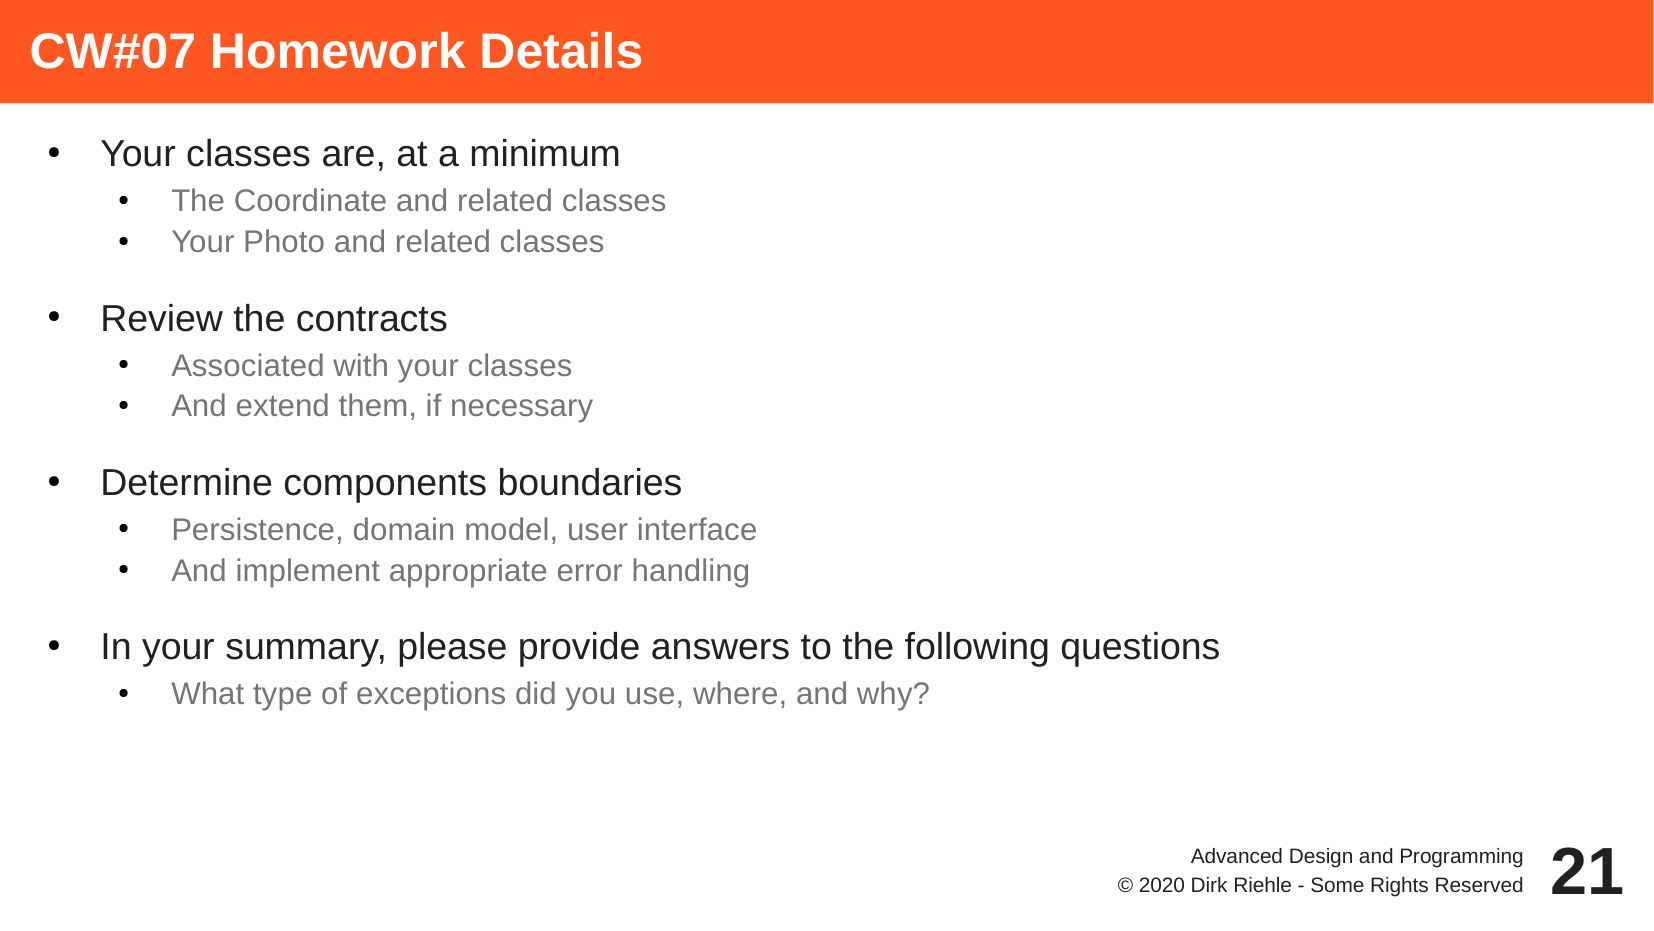

# CW#07 Homework Details
Your classes are, at a minimum
The Coordinate and related classes
Your Photo and related classes
Review the contracts
Associated with your classes
And extend them, if necessary
Determine components boundaries
Persistence, domain model, user interface
And implement appropriate error handling
In your summary, please provide answers to the following questions
What type of exceptions did you use, where, and why?
Advanced Design and Programming
21
© 2020 Dirk Riehle - Some Rights Reserved